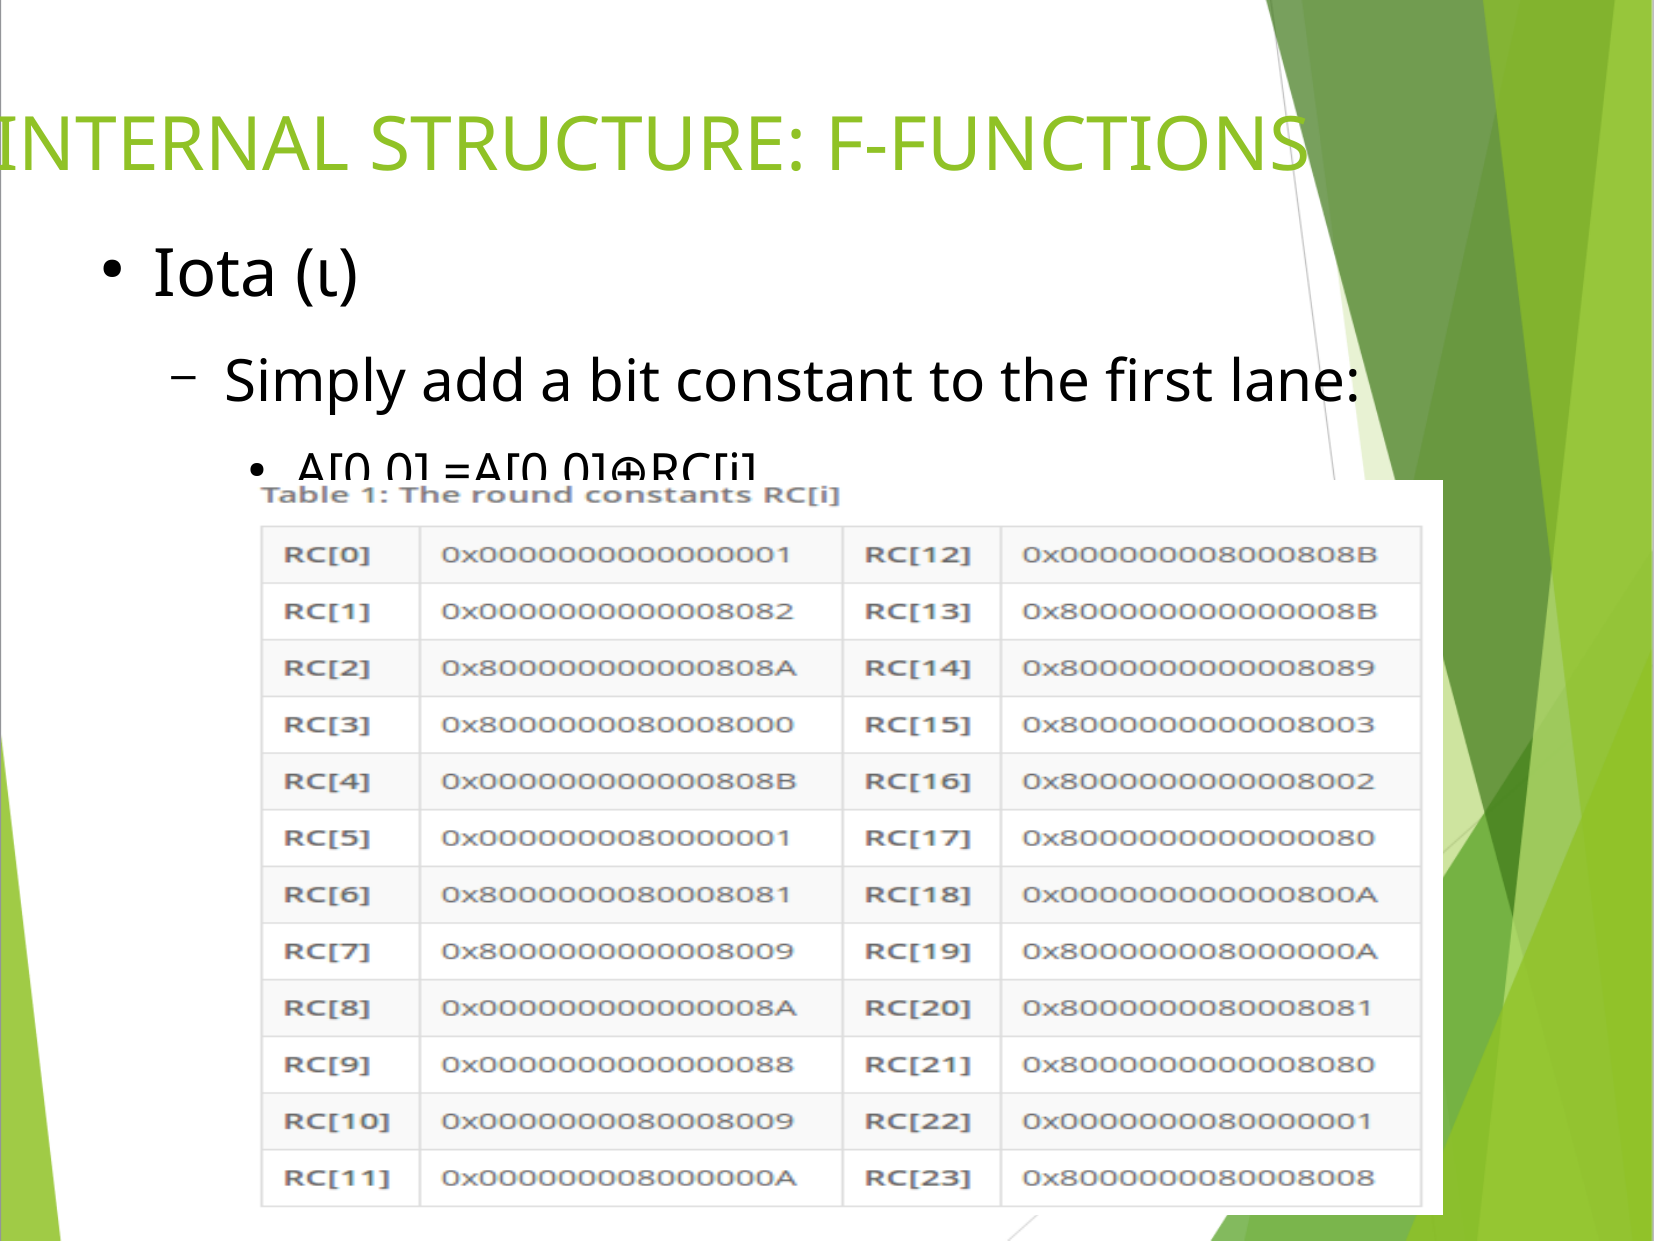

# INTERNAL STRUCTURE: F-FUNCTIONS
Iota (ι)
Simply add a bit constant to the first lane:
A[0,0] =A[0,0]⊕RC[i]